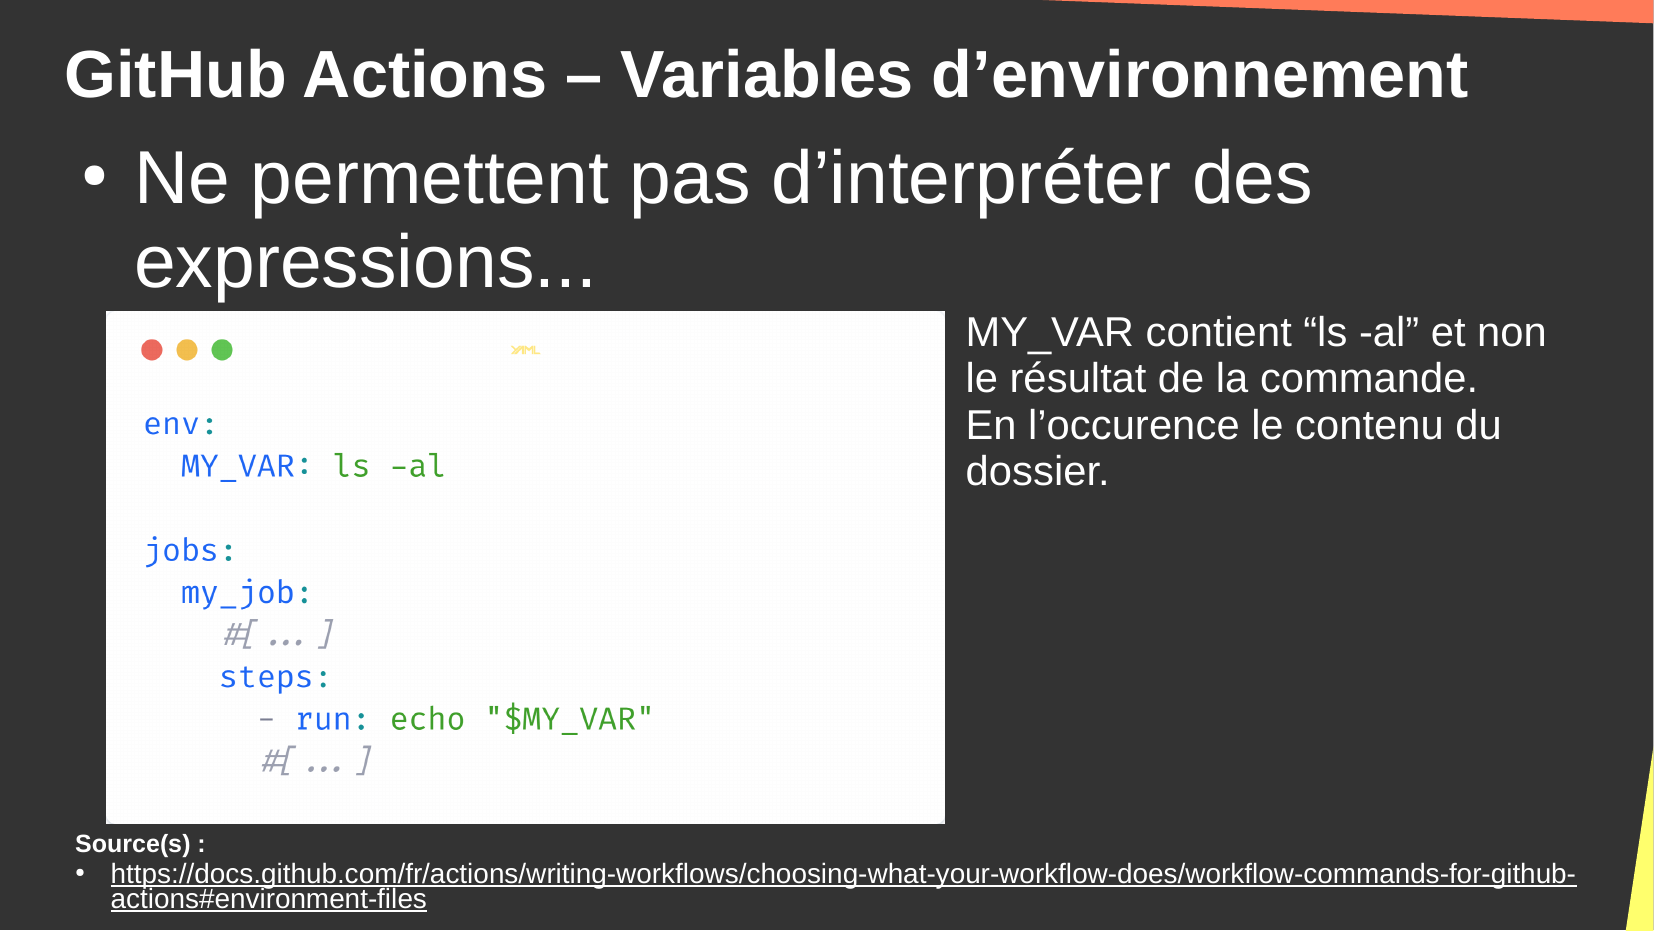

# GitHub Actions – Variables d’environnement
Ne permettent pas d’interpréter des expressions...
MY_VAR contient “ls -al” et non le résultat de la commande.
En l’occurence le contenu du dossier.
Source(s) :
https://docs.github.com/fr/actions/writing-workflows/choosing-what-your-workflow-does/workflow-commands-for-github-actions#environment-files